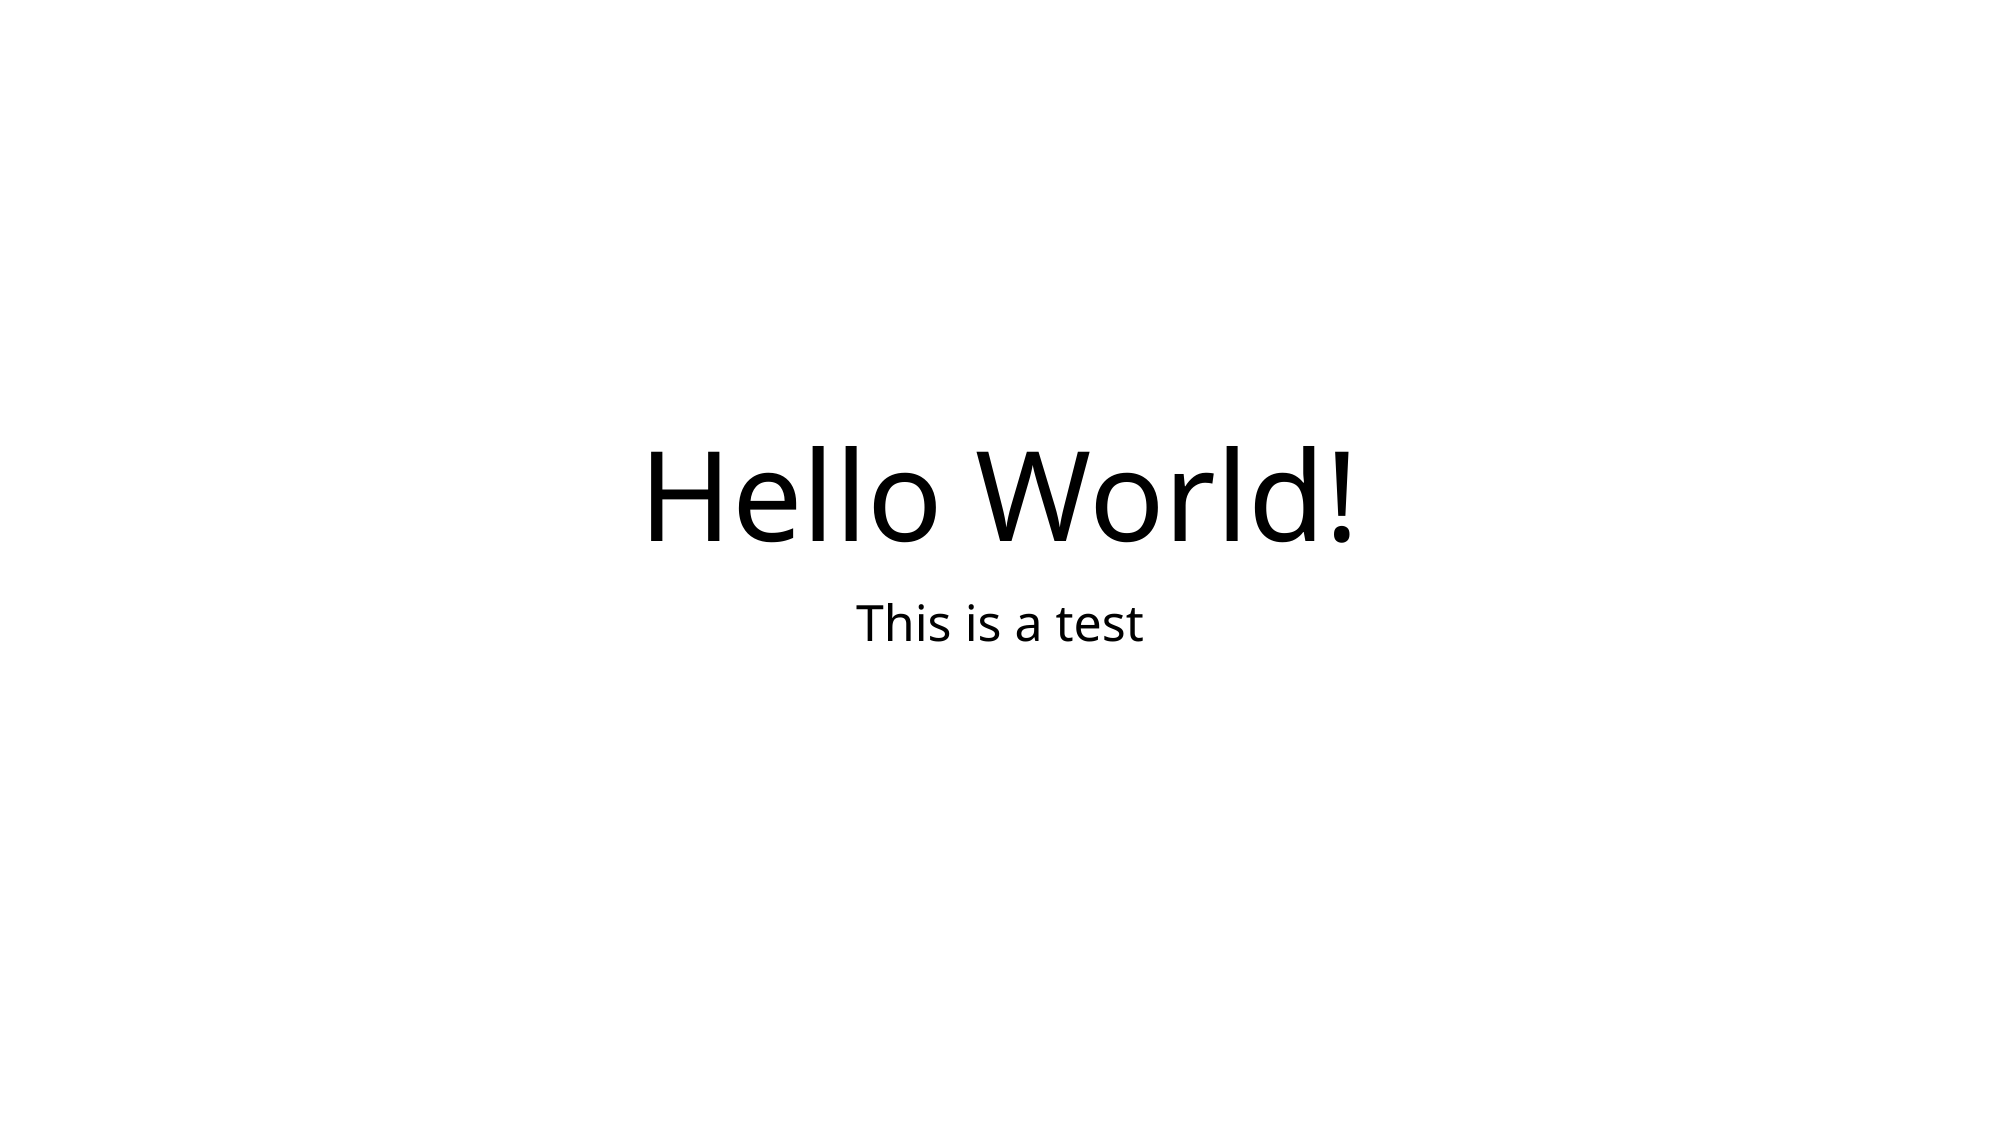

# Hello World!
This is a test